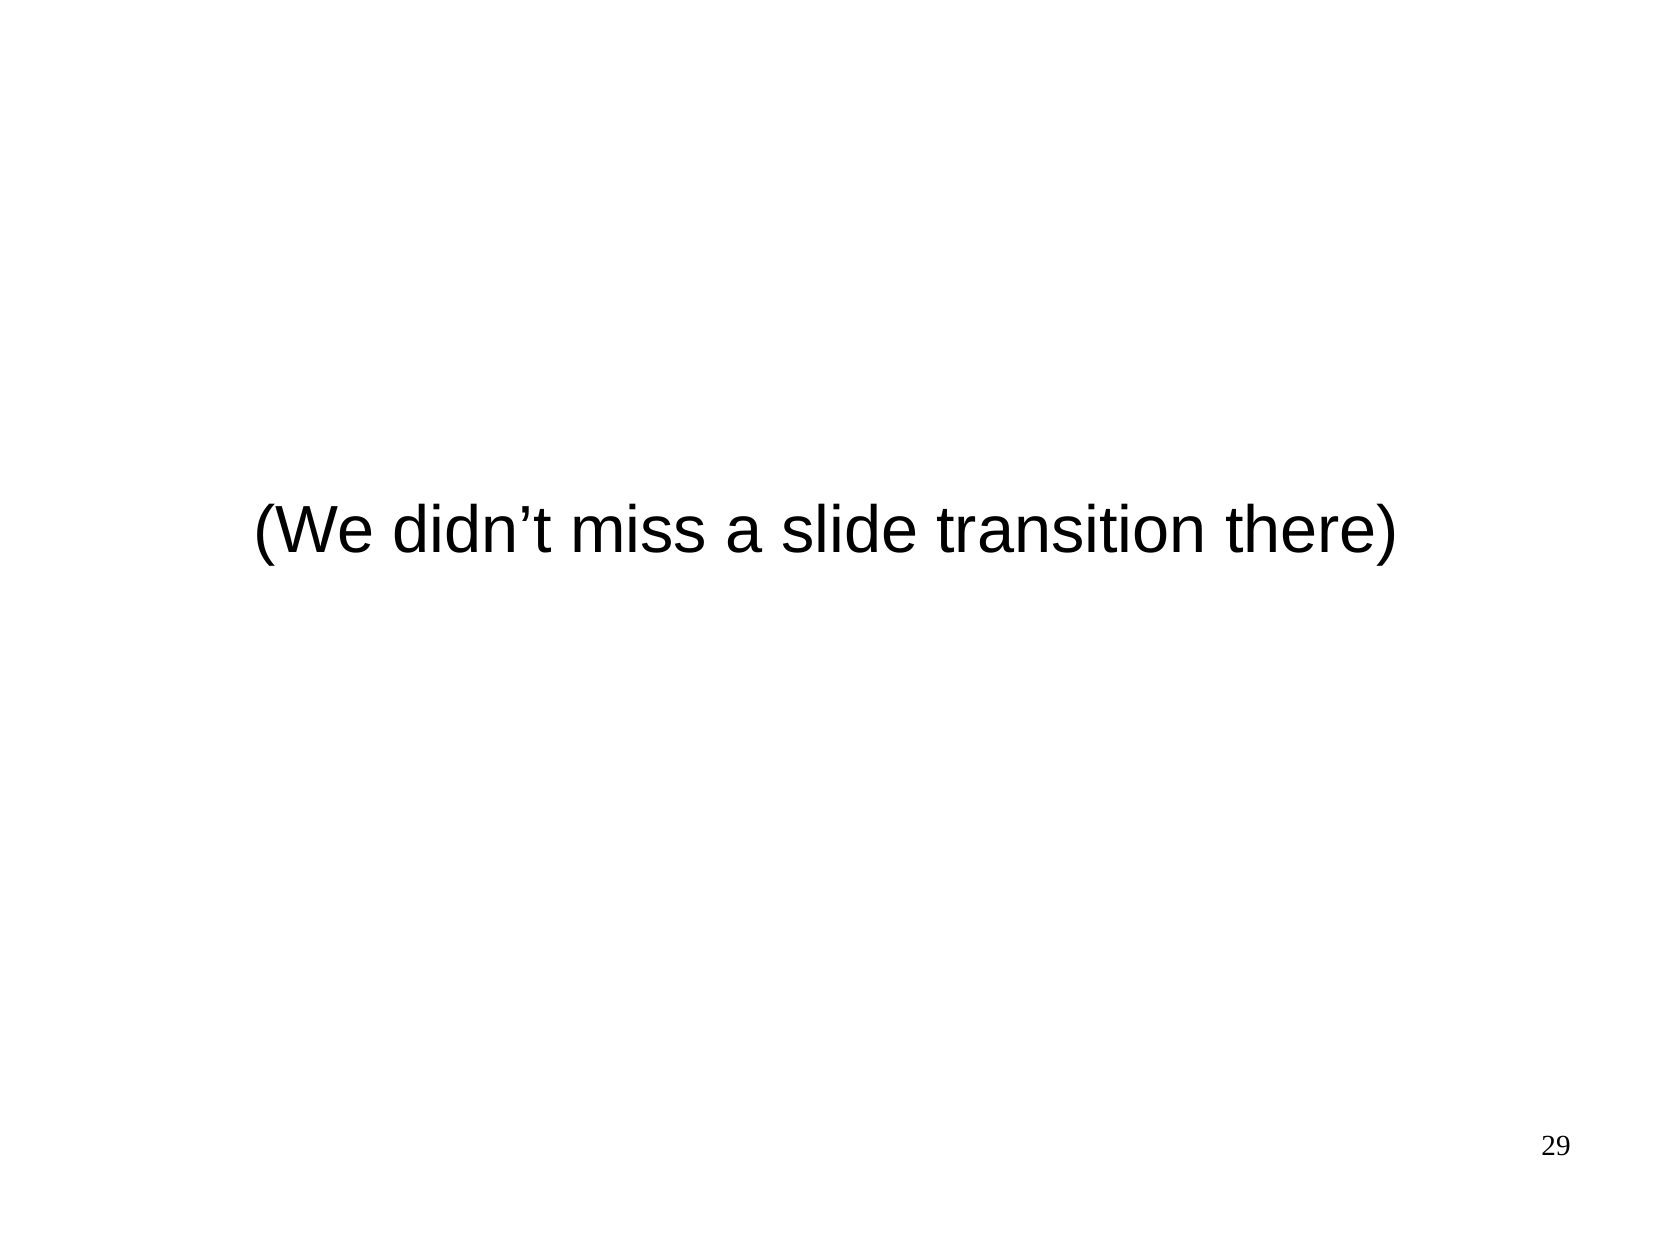

# (We didn’t miss a slide transition there)
29